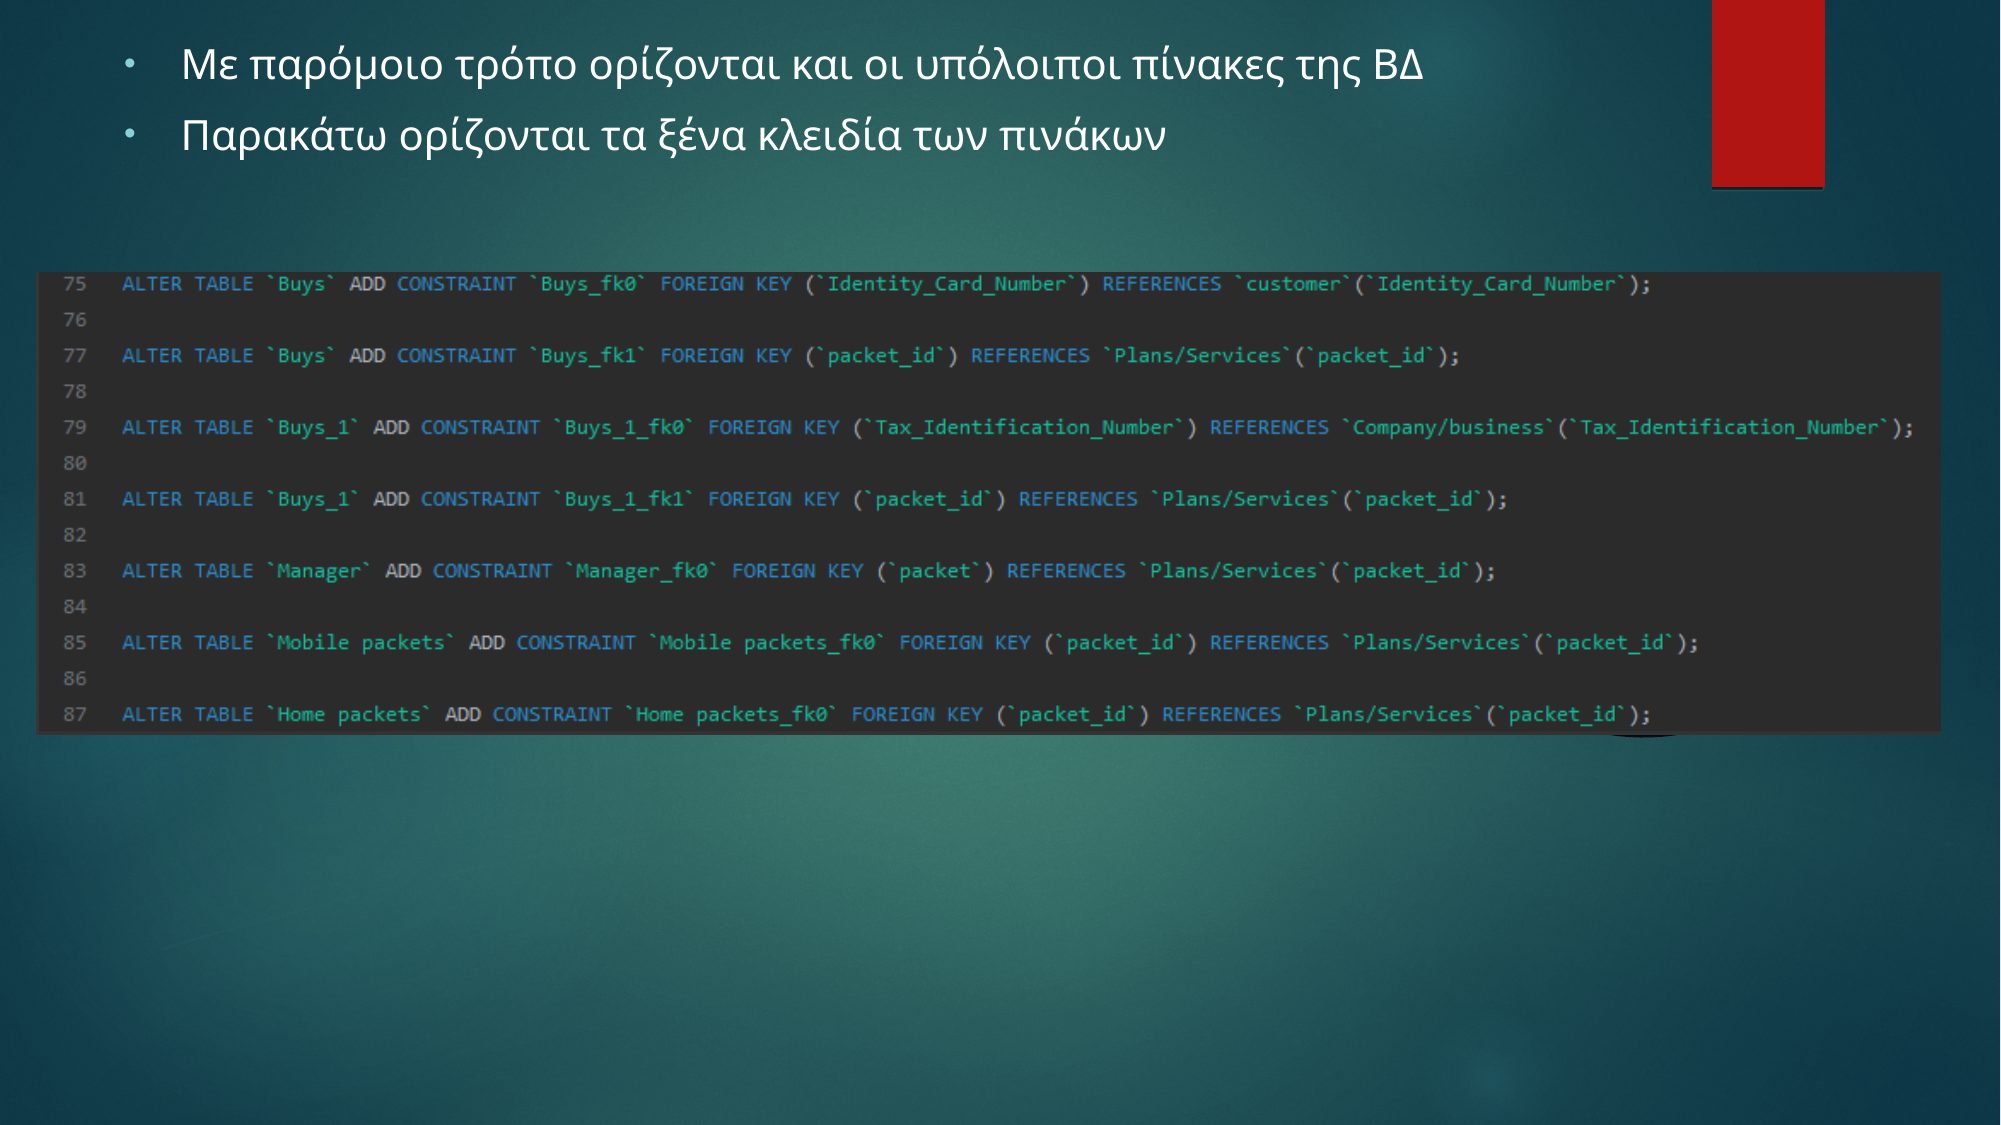

# Με παρόμοιο τρόπο ορίζονται και οι υπόλοιποι πίνακες της ΒΔ
Παρακάτω ορίζονται τα ξένα κλειδία των πινάκων